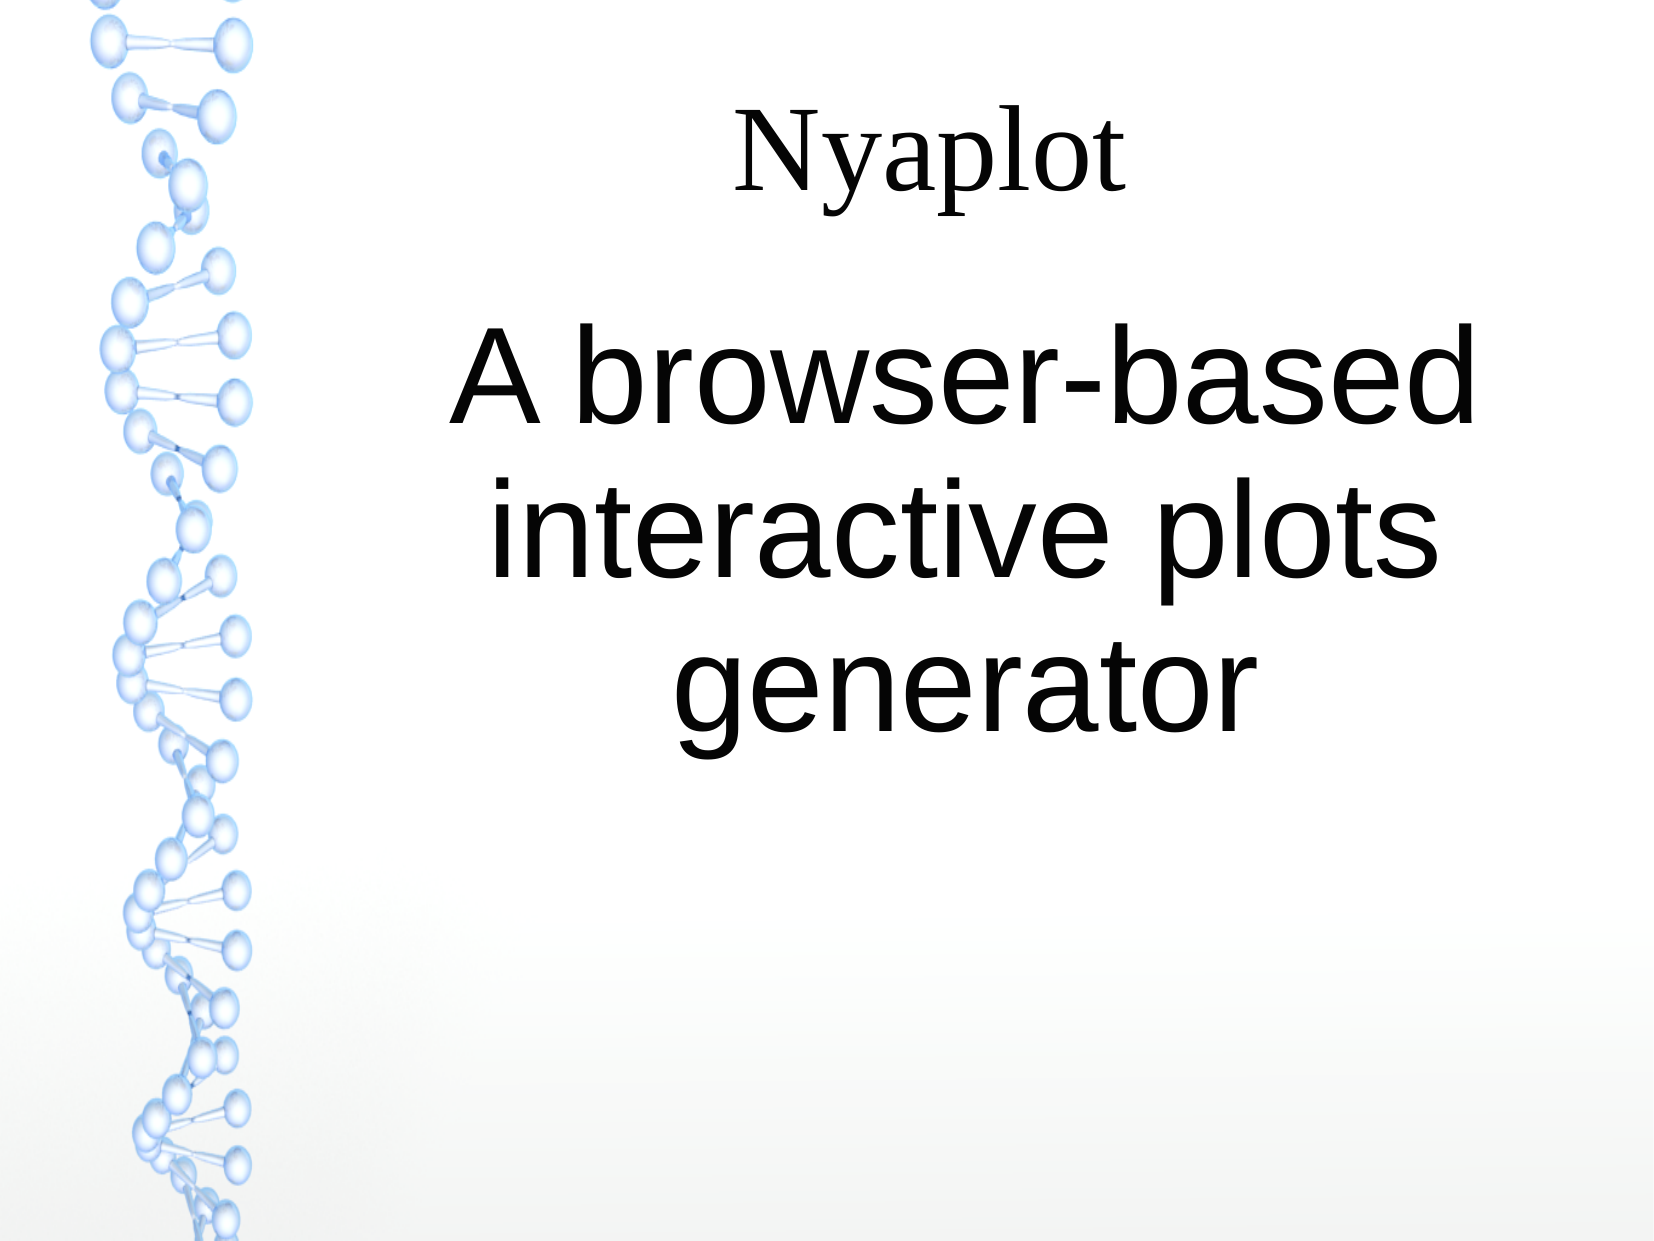

# Nyaplot
A browser-based interactive plots generator